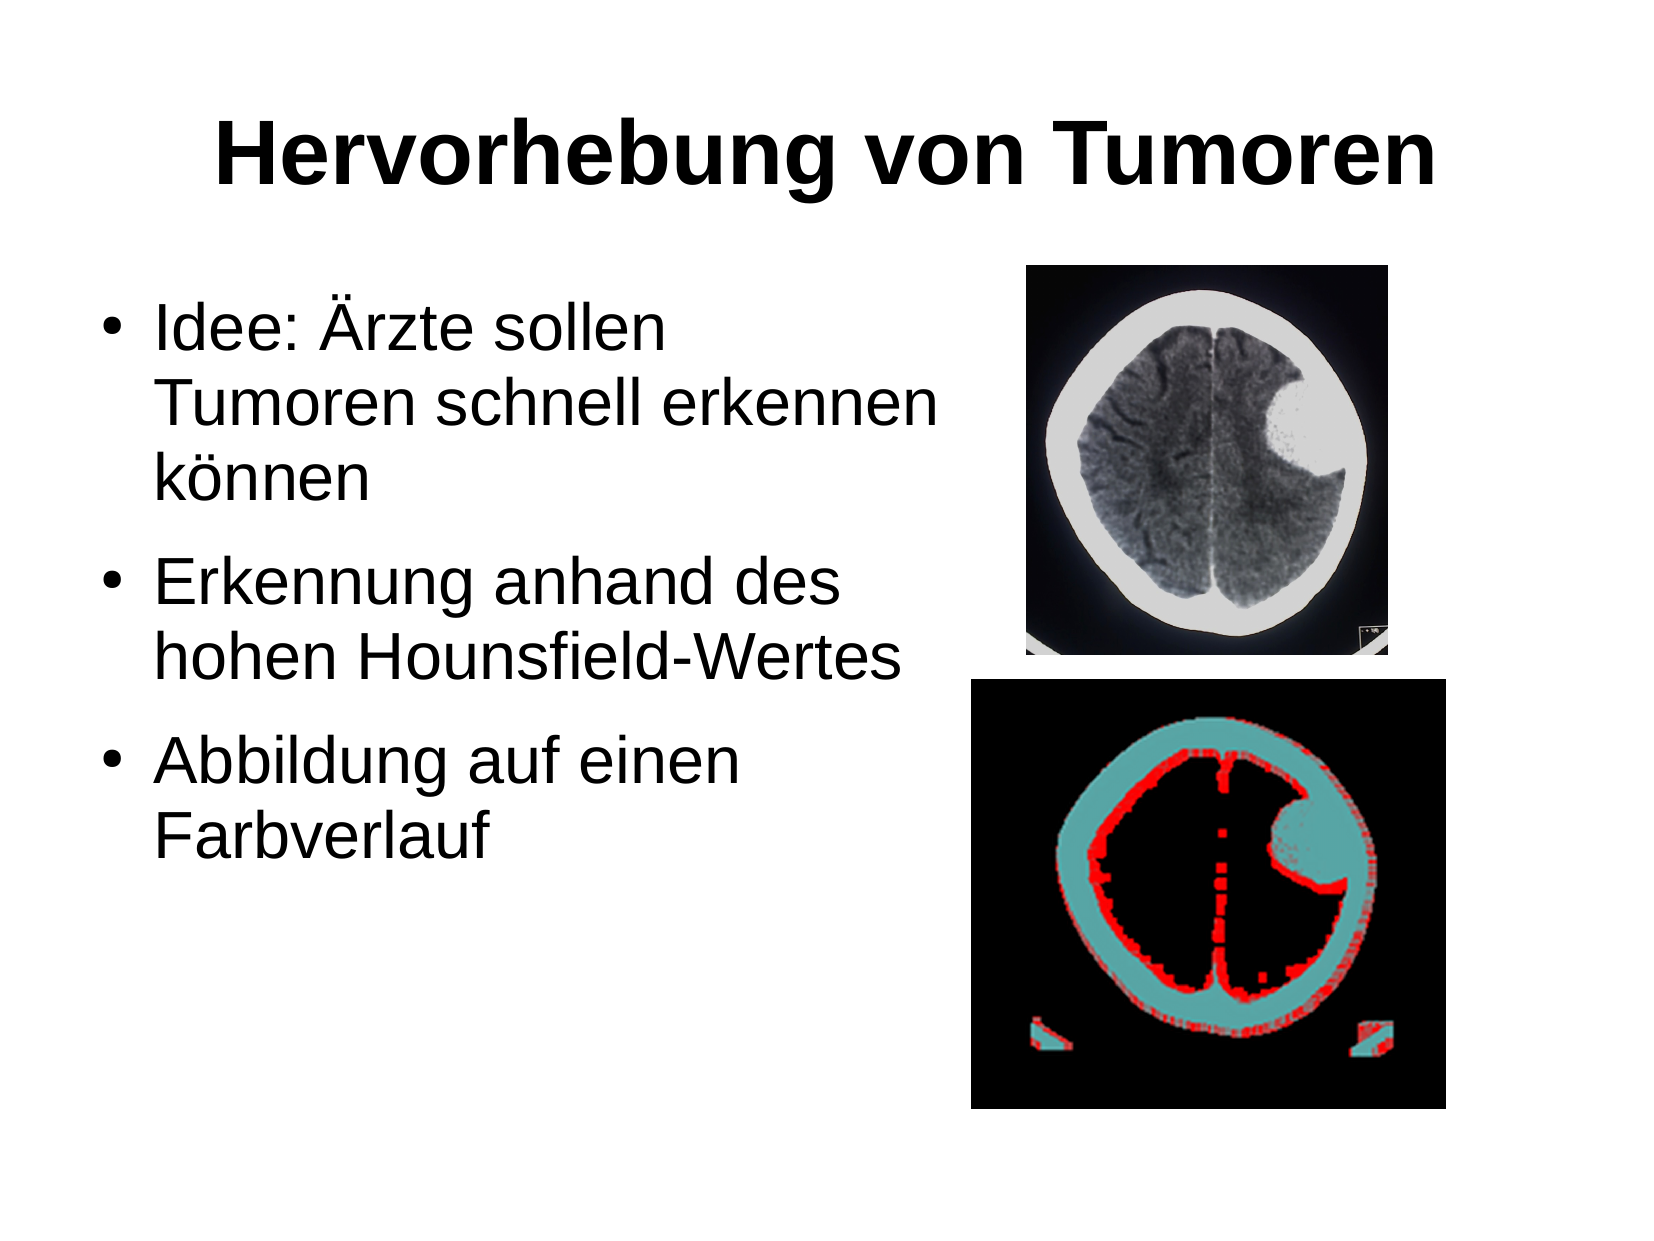

# Hervorhebung von Tumoren
Idee: Ärzte sollen Tumoren schnell erkennen können
Erkennung anhand des hohen Hounsfield-Wertes
Abbildung auf einen Farbverlauf